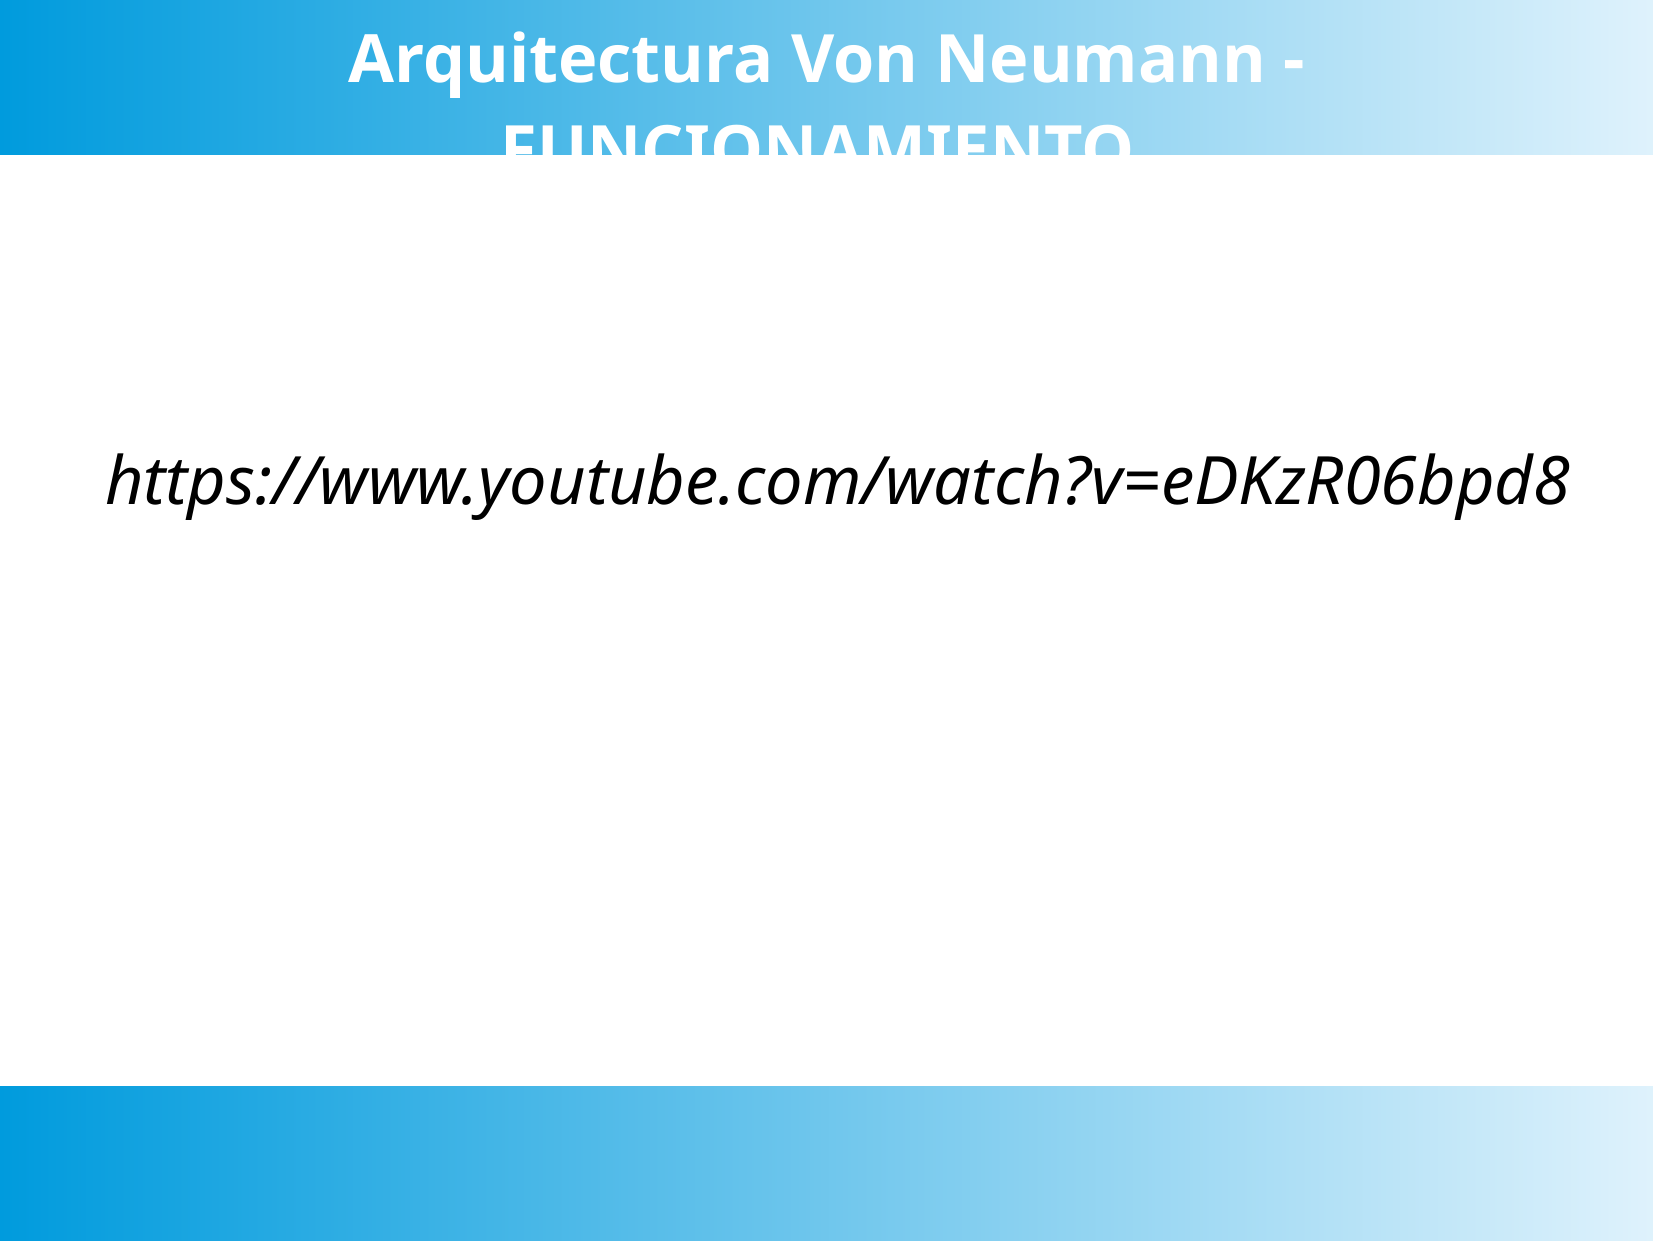

# Arquitectura Von Neumann - FUNCIONAMIENTO
https://www.youtube.com/watch?v=eDKzR06bpd8